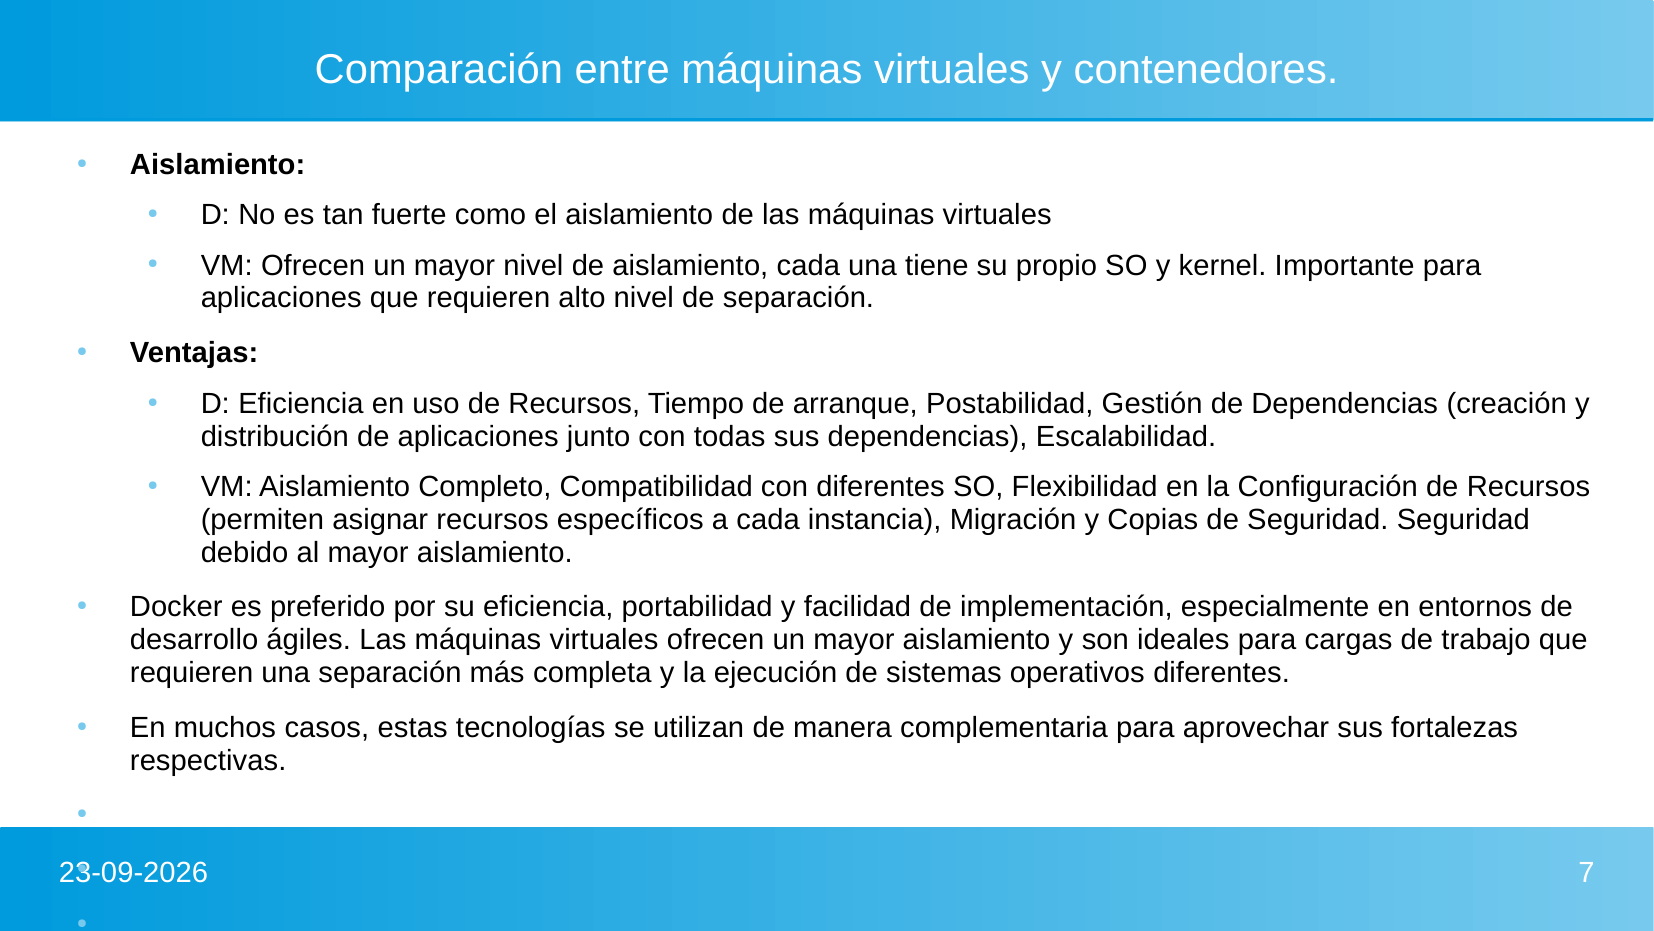

# Comparación entre máquinas virtuales y contenedores.
Aislamiento:
D: No es tan fuerte como el aislamiento de las máquinas virtuales
VM: Ofrecen un mayor nivel de aislamiento, cada una tiene su propio SO y kernel. Importante para aplicaciones que requieren alto nivel de separación.
Ventajas:
D: Eficiencia en uso de Recursos, Tiempo de arranque, Postabilidad, Gestión de Dependencias (creación y distribución de aplicaciones junto con todas sus dependencias), Escalabilidad.
VM: Aislamiento Completo, Compatibilidad con diferentes SO, Flexibilidad en la Configuración de Recursos (permiten asignar recursos específicos a cada instancia), Migración y Copias de Seguridad. Seguridad debido al mayor aislamiento.
Docker es preferido por su eficiencia, portabilidad y facilidad de implementación, especialmente en entornos de desarrollo ágiles. Las máquinas virtuales ofrecen un mayor aislamiento y son ideales para cargas de trabajo que requieren una separación más completa y la ejecución de sistemas operativos diferentes.
En muchos casos, estas tecnologías se utilizan de manera complementaria para aprovechar sus fortalezas respectivas.
7